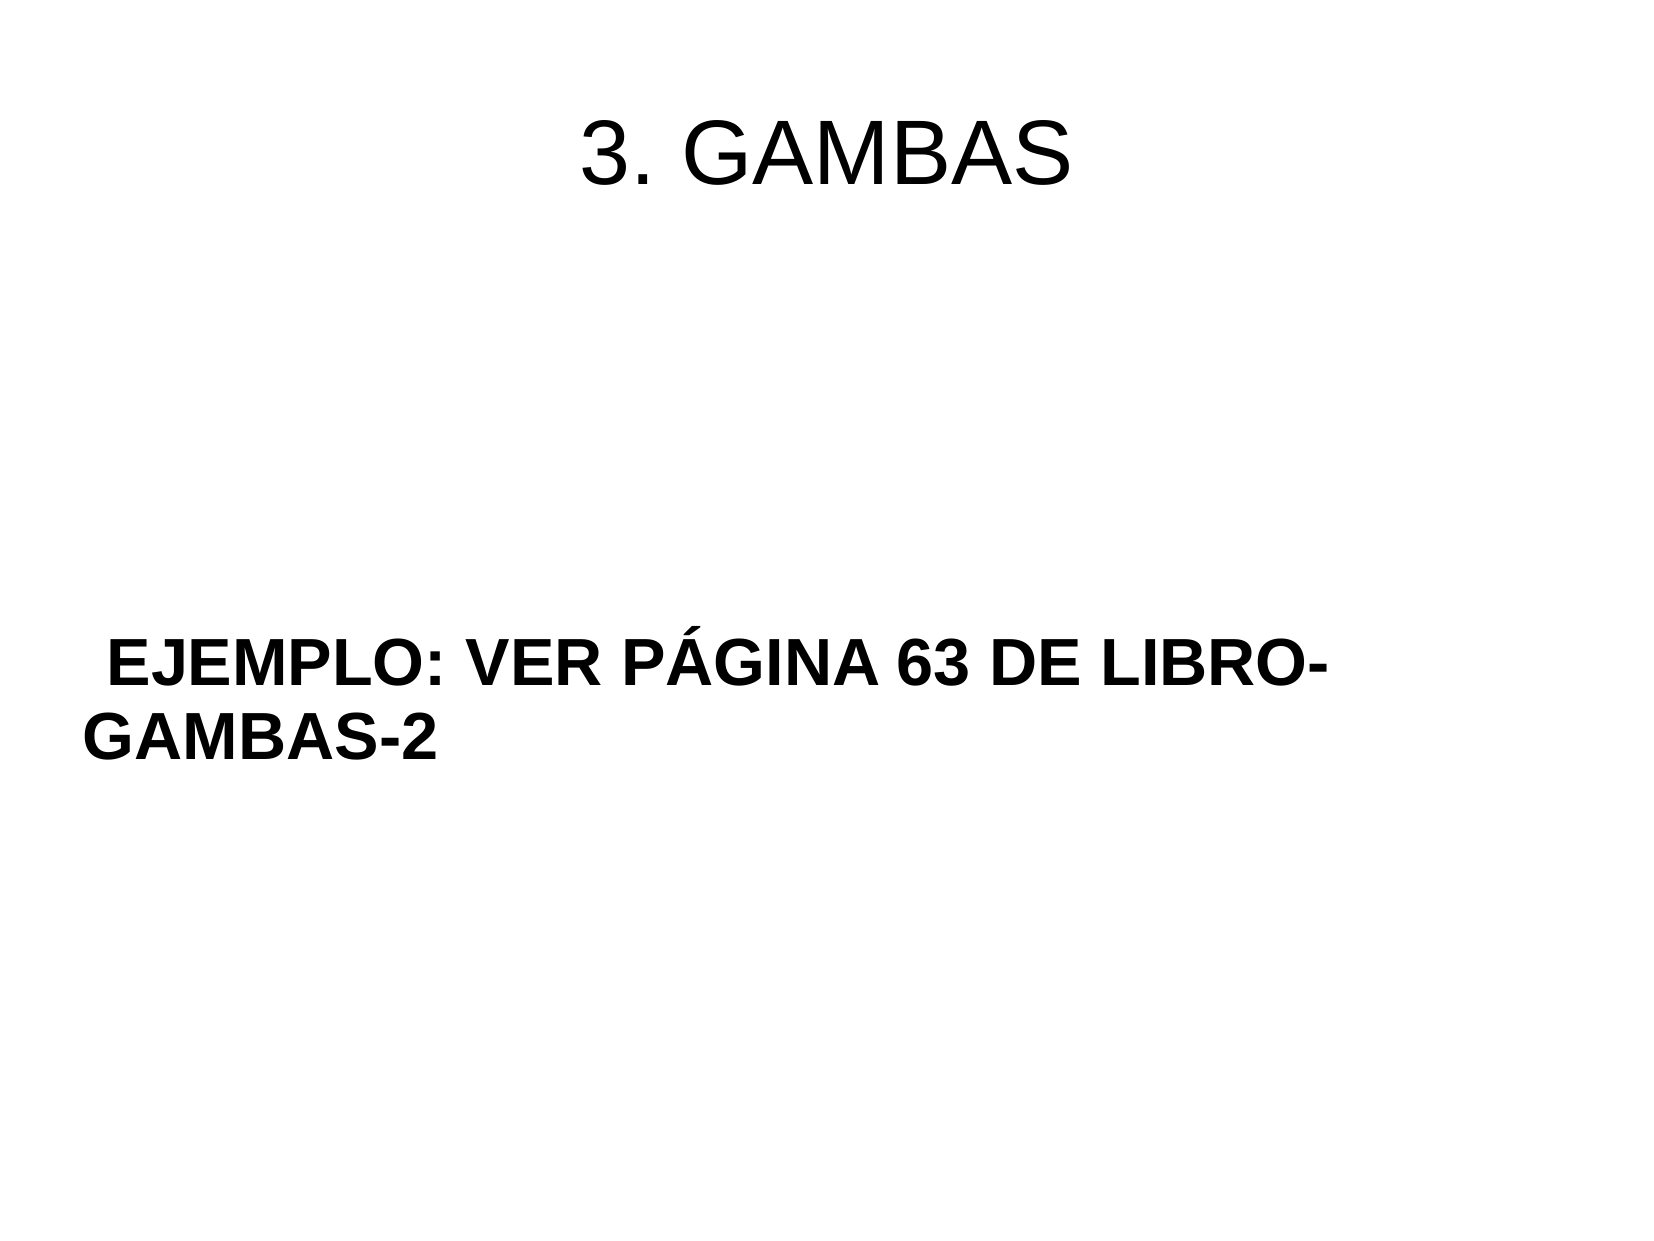

# 3. GAMBAS
EJEMPLO: VER PÁGINA 63 DE LIBRO-GAMBAS-2